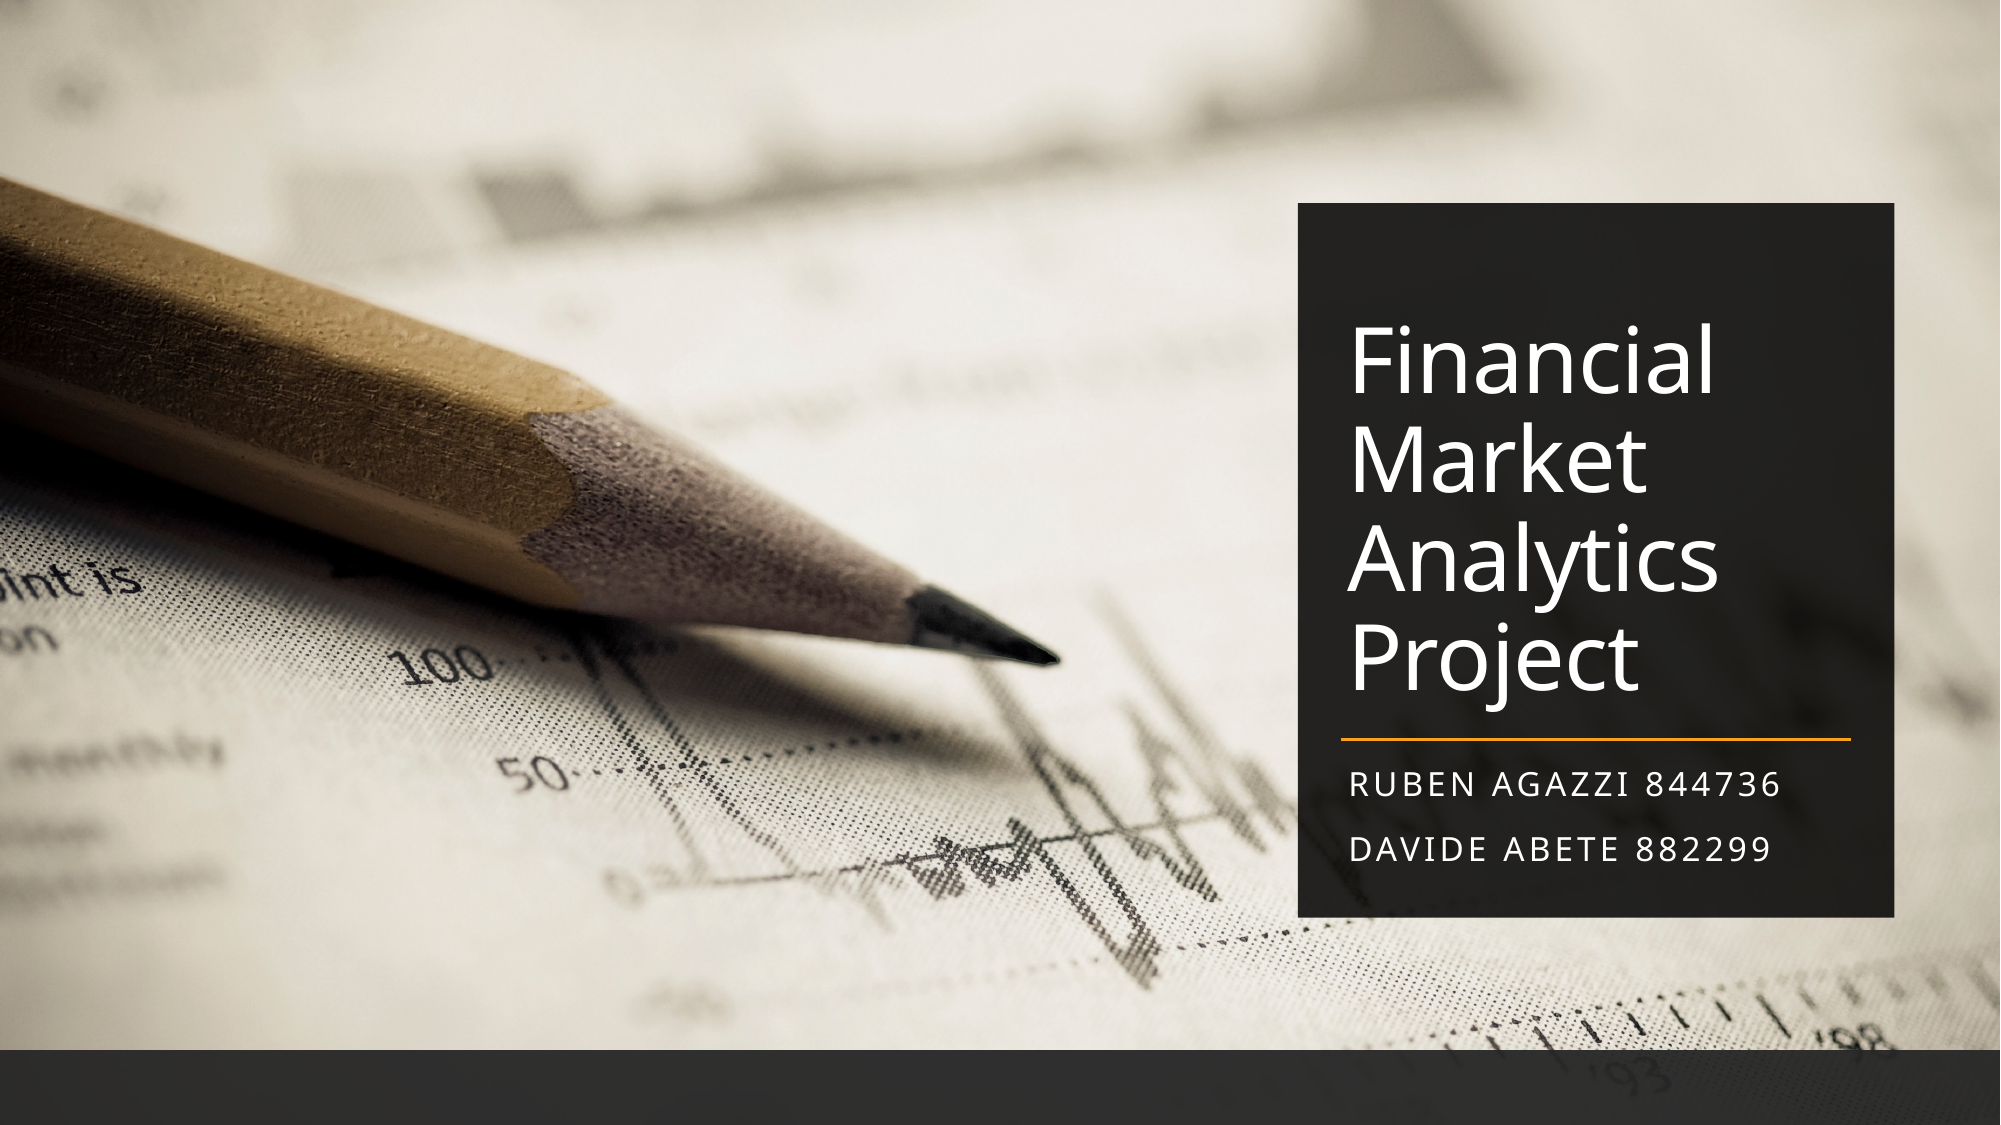

# Financial Market Analytics Project
Ruben agazzi 844736
Davide abete 882299